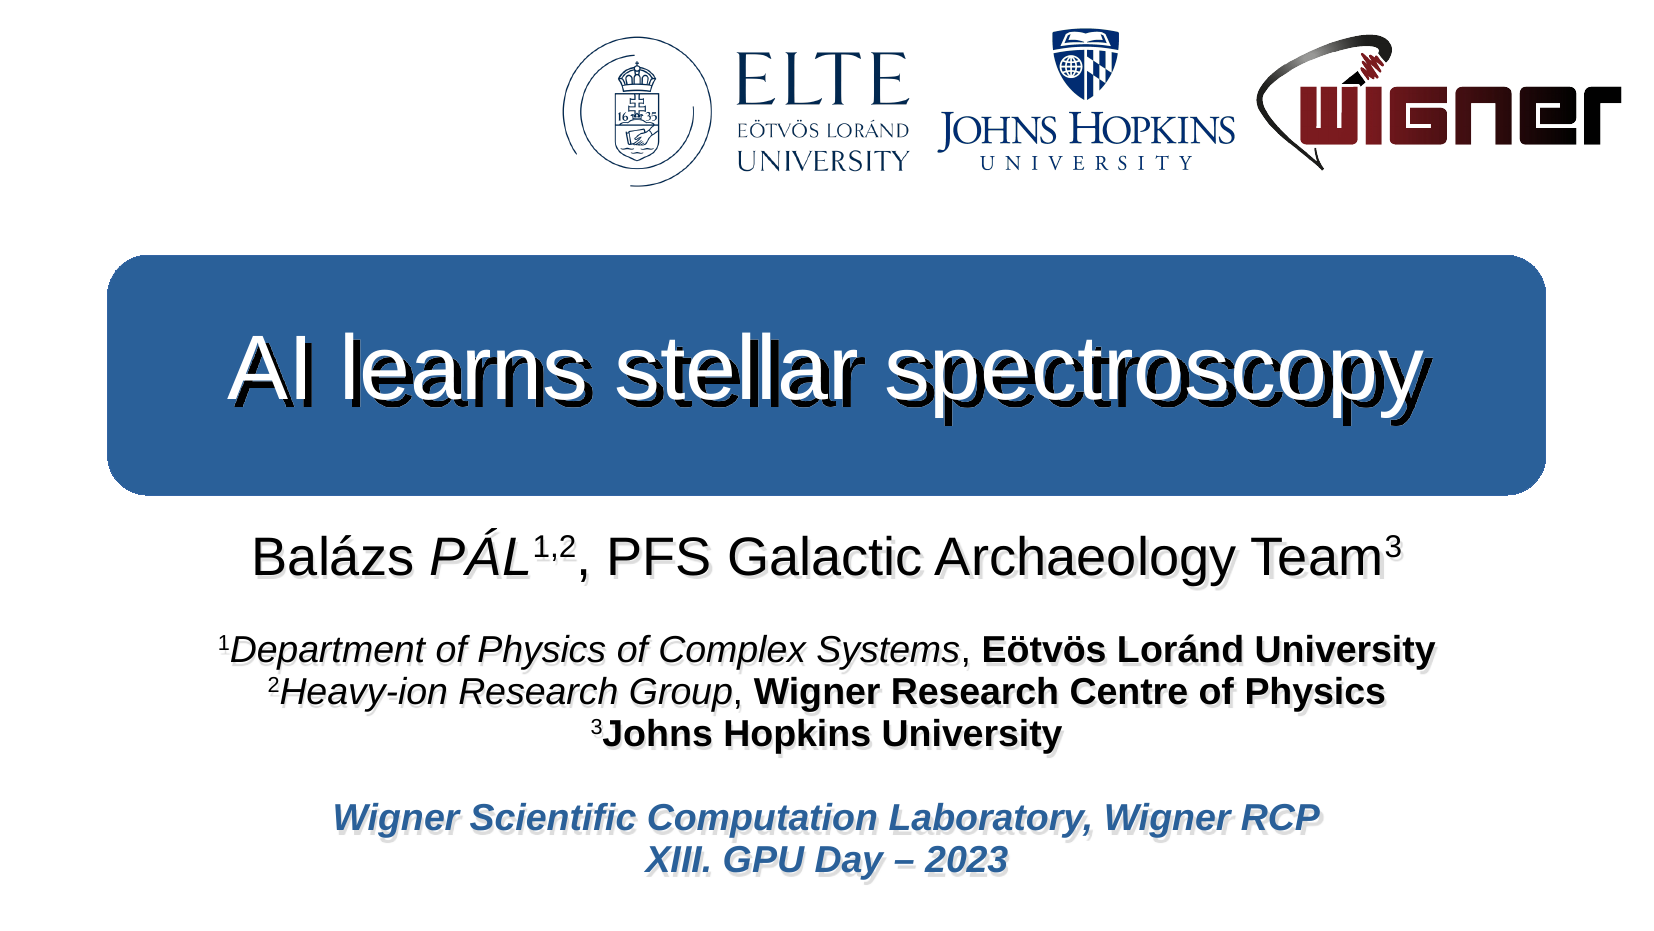

# AI learns stellar spectroscopy
Balázs PÁL1,2, PFS Galactic Archaeology Team3
1Department of Physics of Complex Systems, Eötvös Loránd University
2Heavy-ion Research Group, Wigner Research Centre of Physics
3Johns Hopkins University
Wigner Scientific Computation Laboratory, Wigner RCP
XIII. GPU Day – 2023